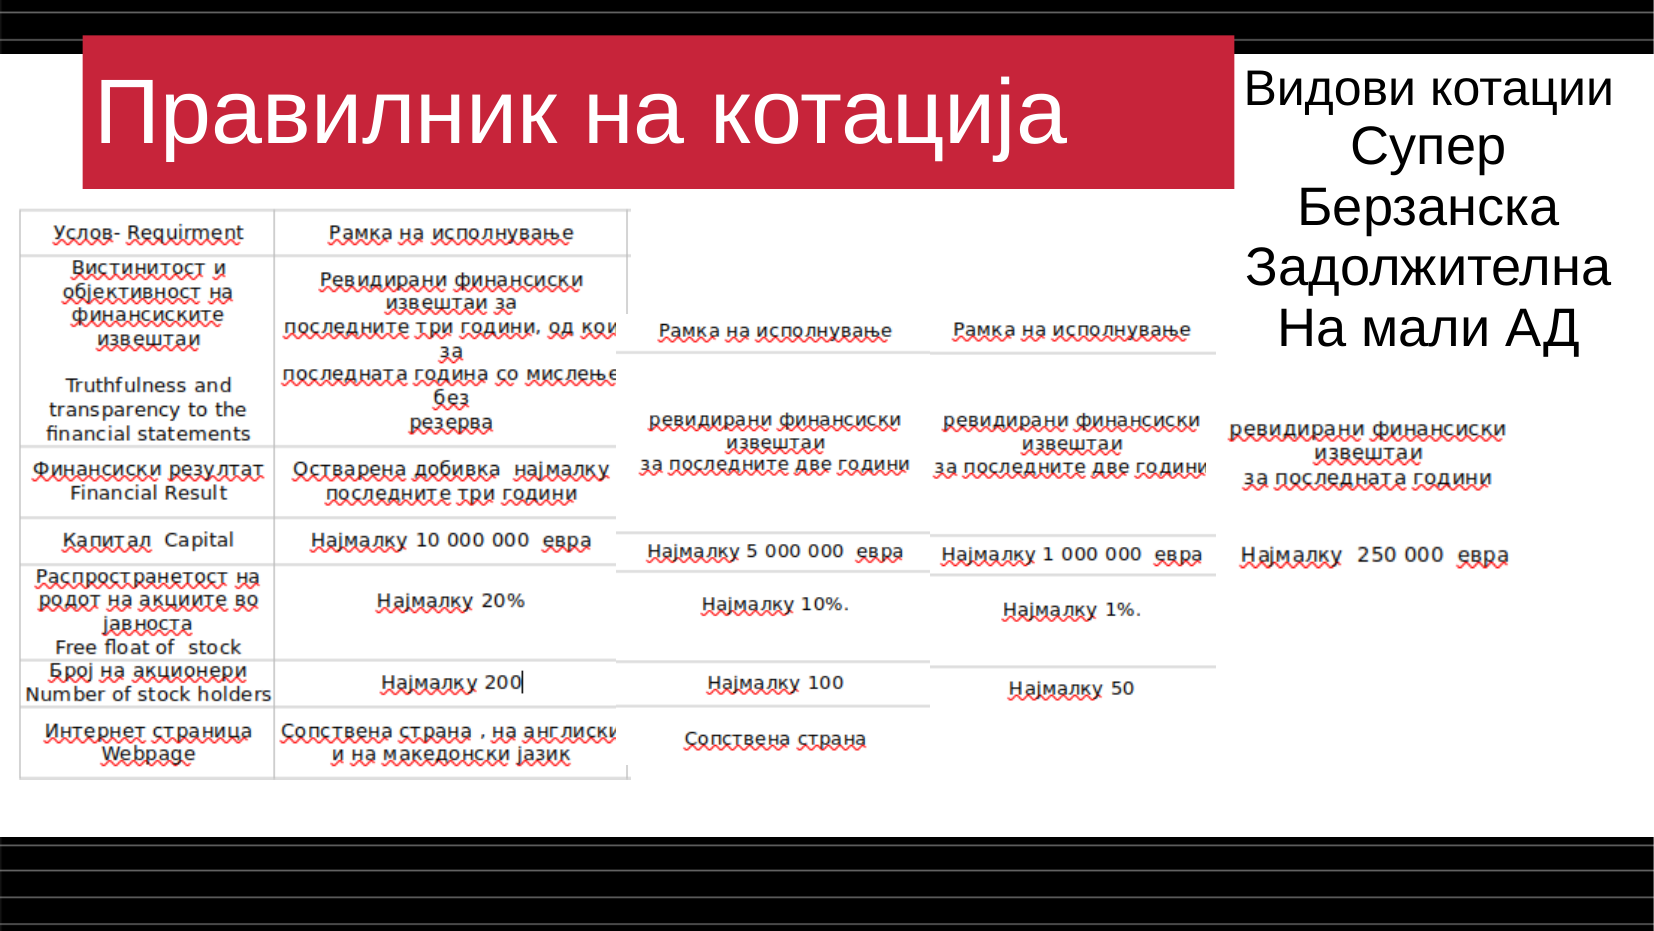

# Правилник на котација
Видови котации
Супер
Берзанска
Задолжителна
На мали АД